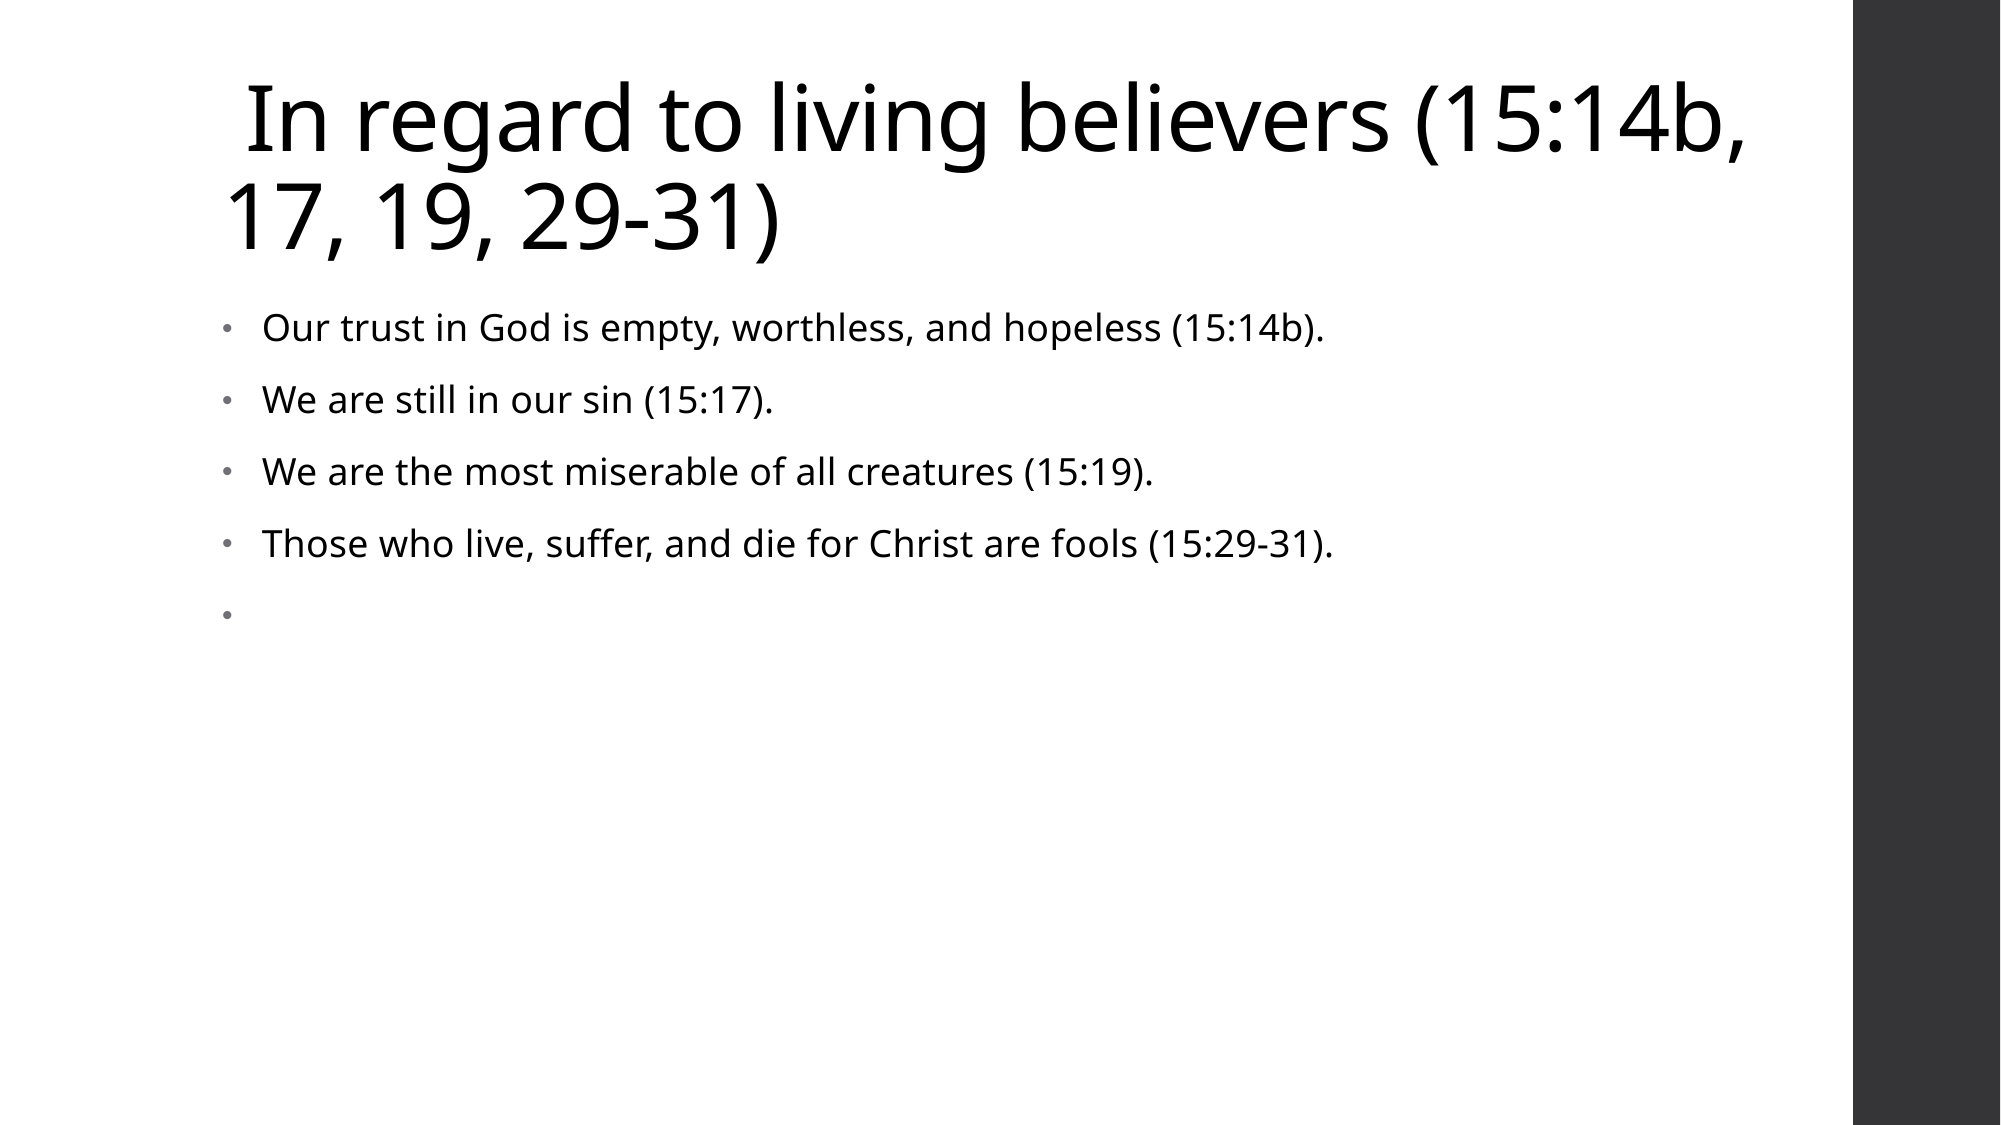

# In regard to living believers (15:14b, 17, 19, 29-31)
 Our trust in God is empty, worthless, and hopeless (15:14b).
 We are still in our sin (15:17).
 We are the most miserable of all creatures (15:19).
 Those who live, suffer, and die for Christ are fools (15:29-31).